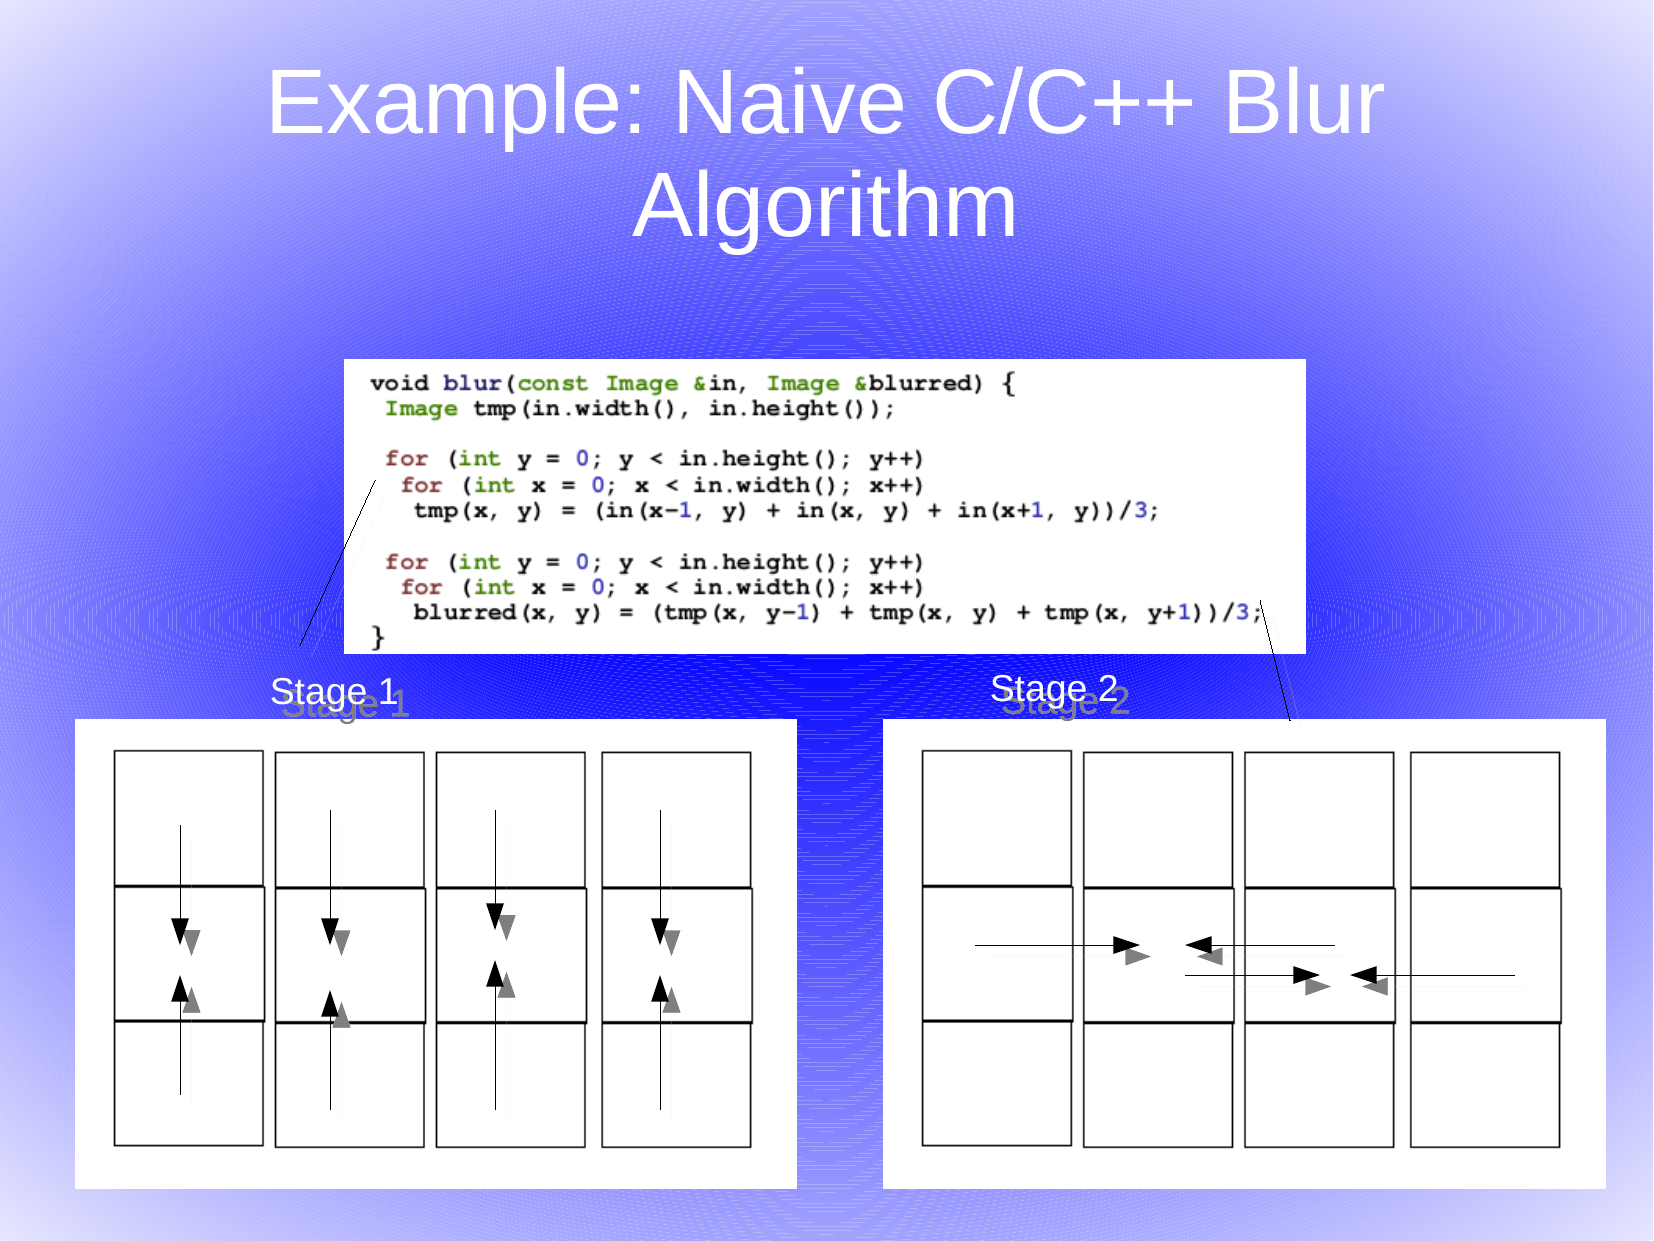

# Example: Naive C/C++ Blur Algorithm
Stage 2
Stage 1